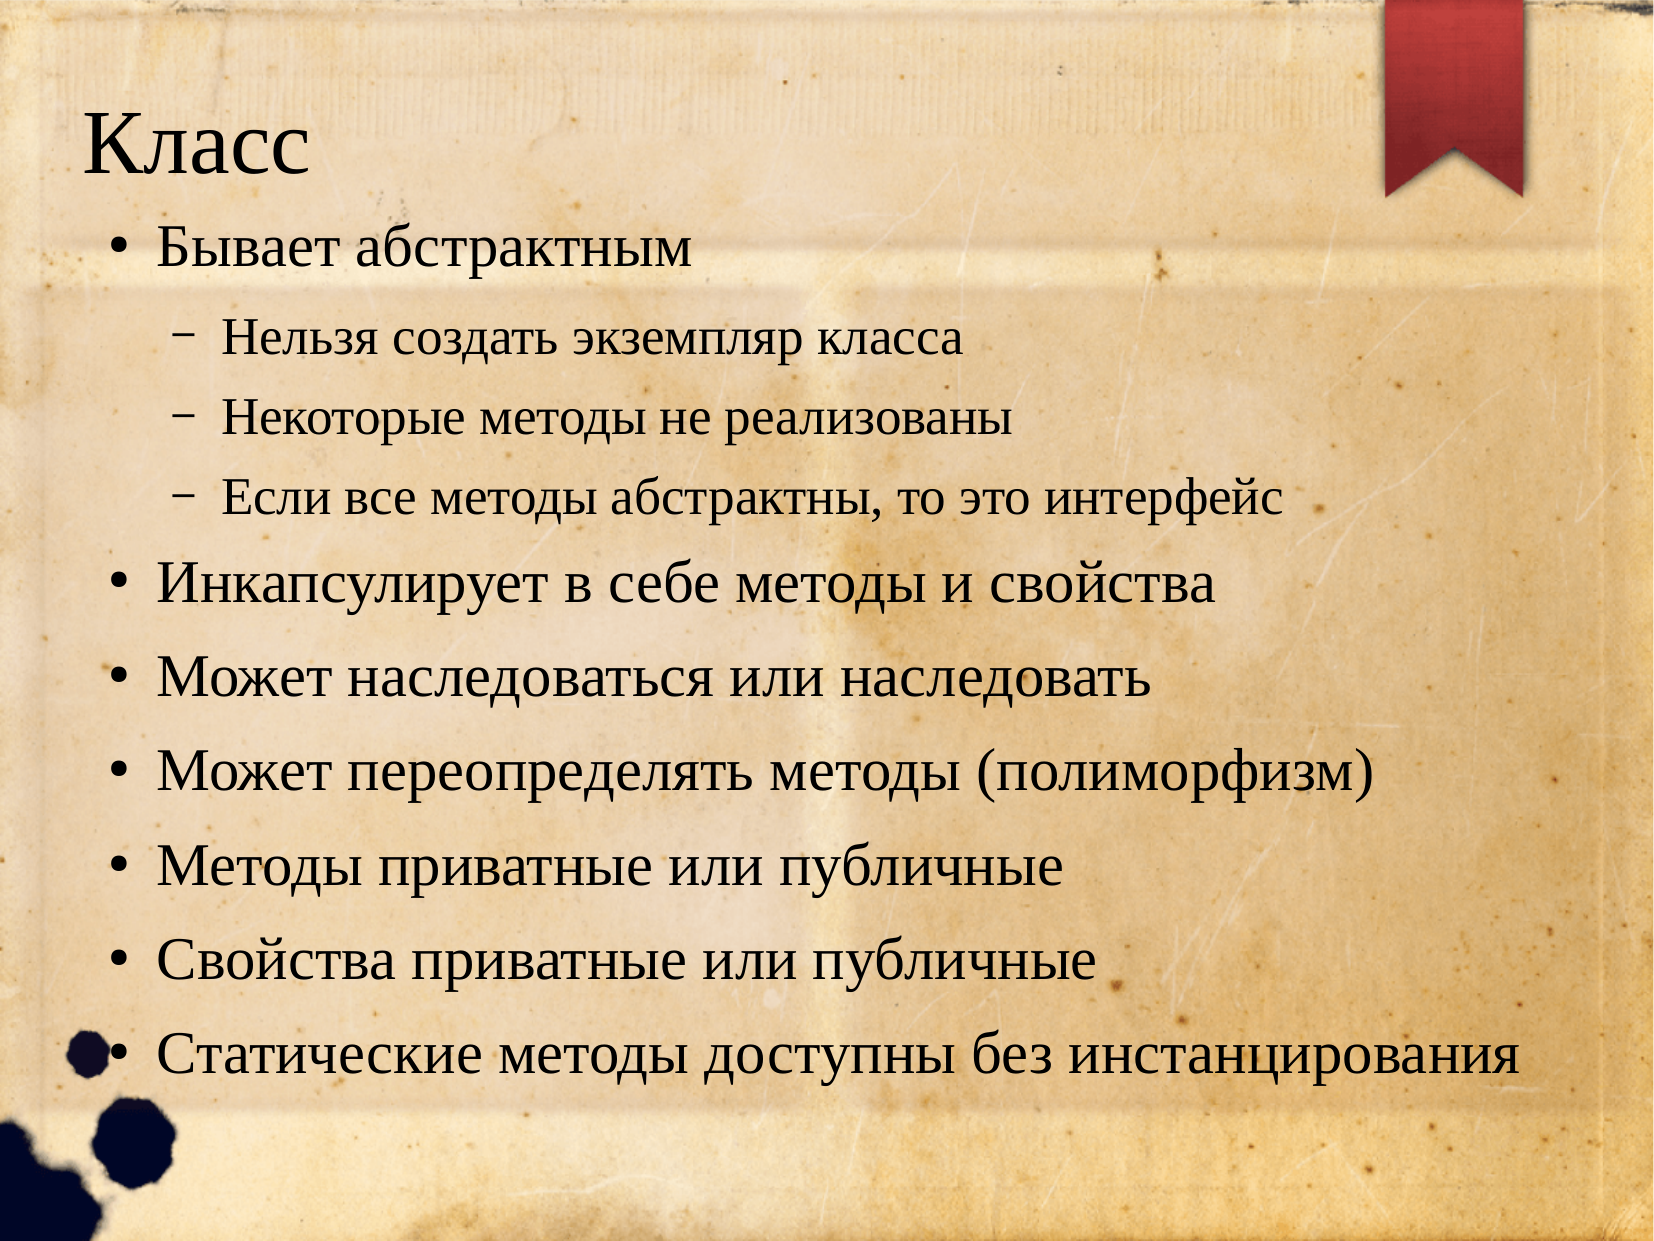

# Класс
Бывает абстрактным
Нельзя создать экземпляр класса
Некоторые методы не реализованы
Если все методы абстрактны, то это интерфейс
Инкапсулирует в себе методы и свойства
Может наследоваться или наследовать
Может переопределять методы (полиморфизм)
Методы приватные или публичные
Свойства приватные или публичные
Статические методы доступны без инстанцирования